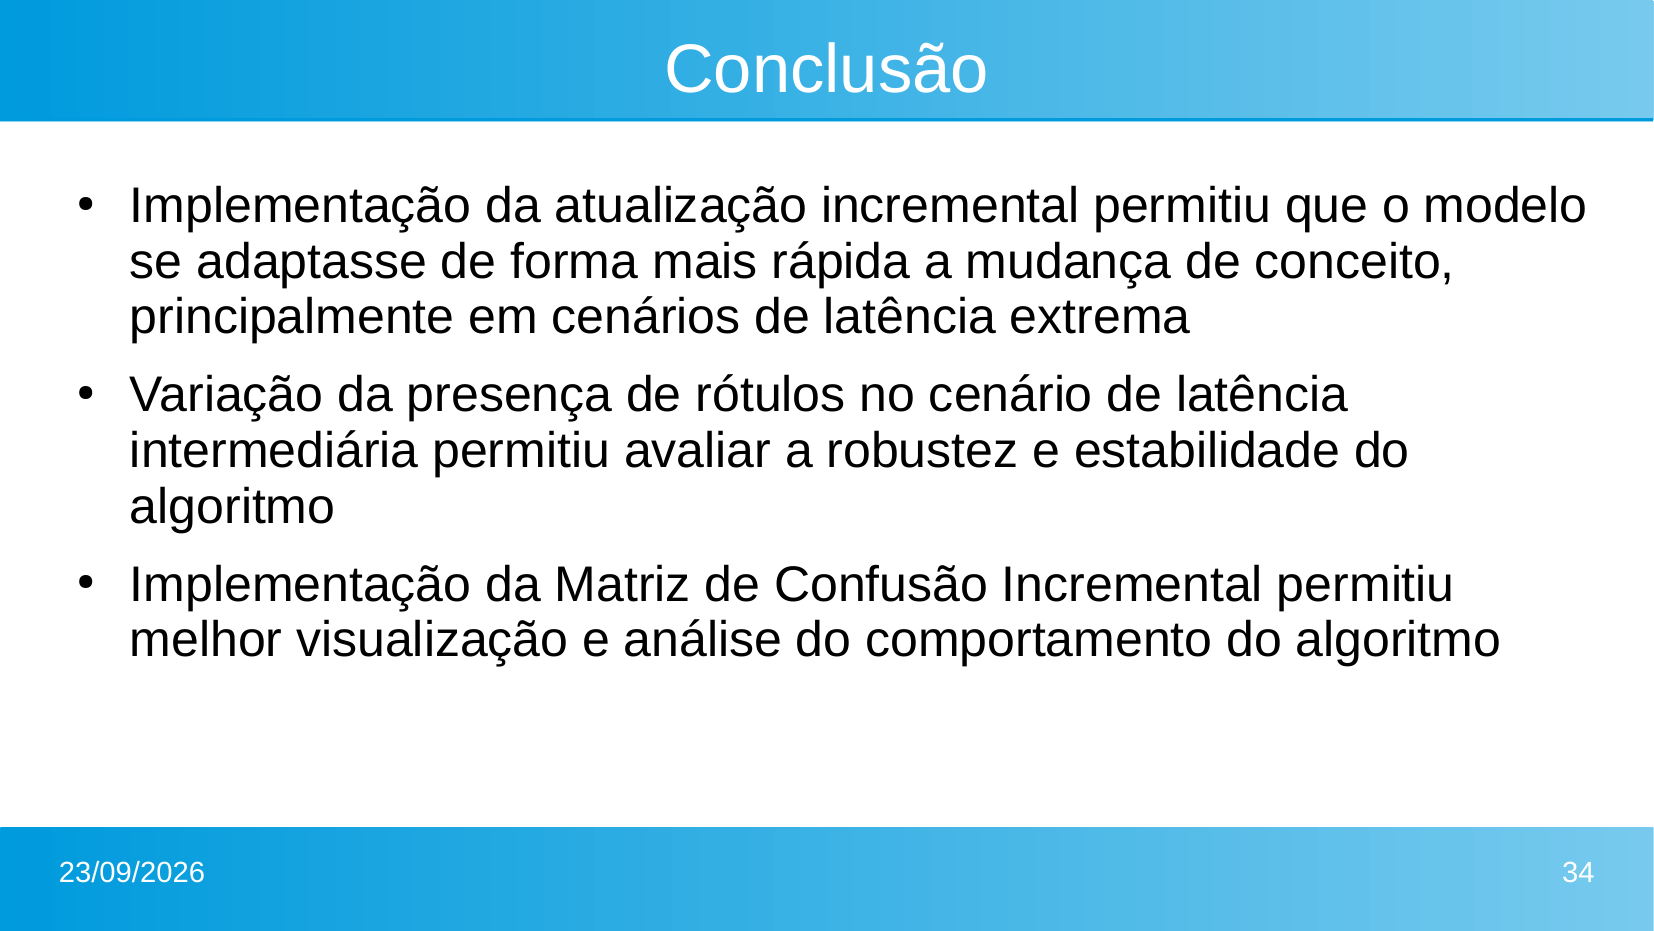

# Conclusão
Implementação da atualização incremental permitiu que o modelo se adaptasse de forma mais rápida a mudança de conceito, principalmente em cenários de latência extrema
Variação da presença de rótulos no cenário de latência intermediária permitiu avaliar a robustez e estabilidade do algoritmo
Implementação da Matriz de Confusão Incremental permitiu melhor visualização e análise do comportamento do algoritmo
34